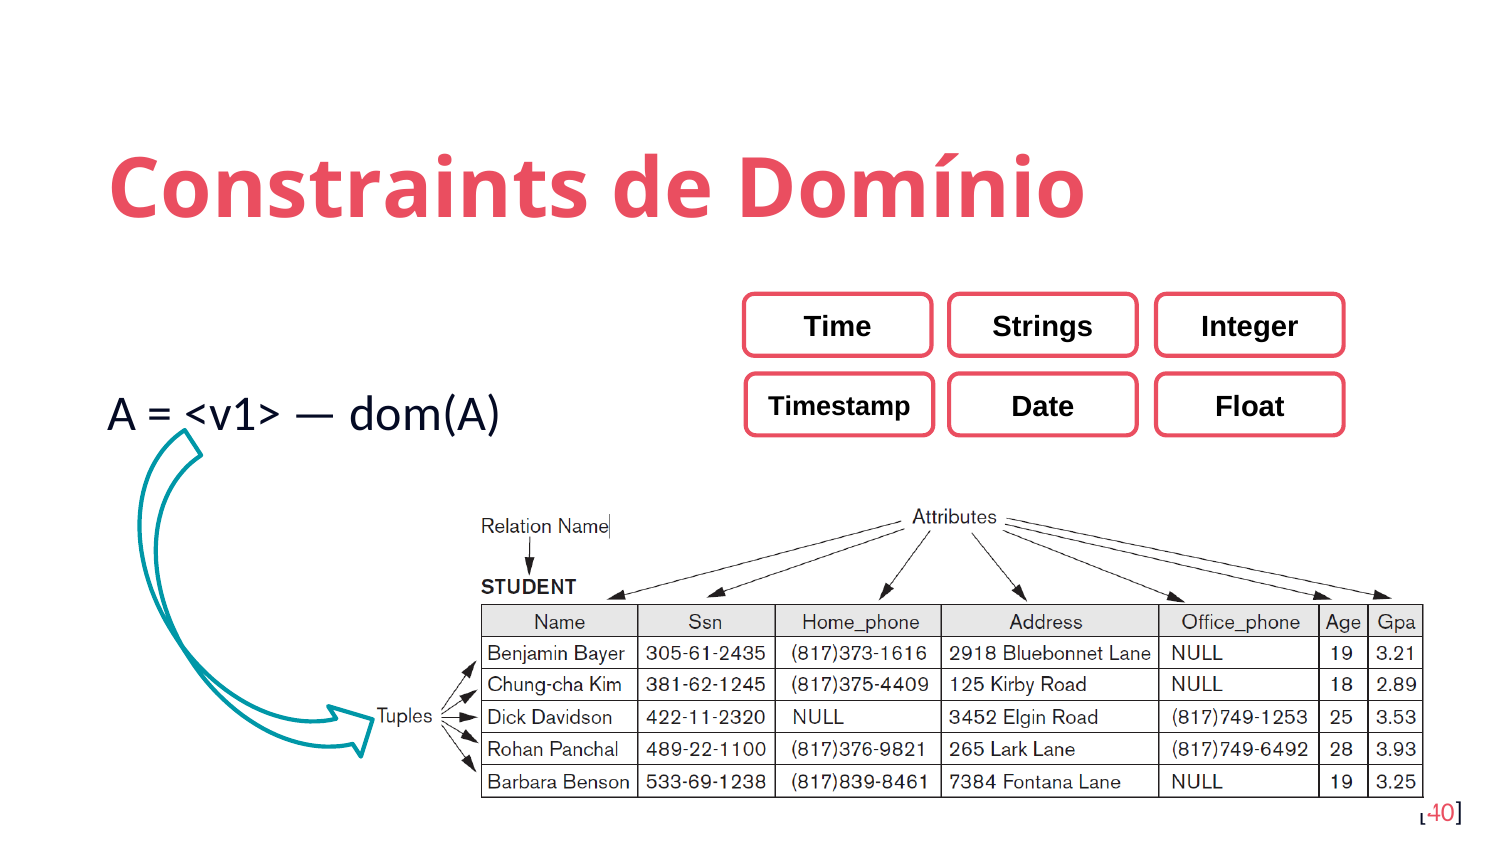

Constraints de Domínio
A = <v1> — dom(A)
Time
Strings
Integer
Timestamp
Date
Float